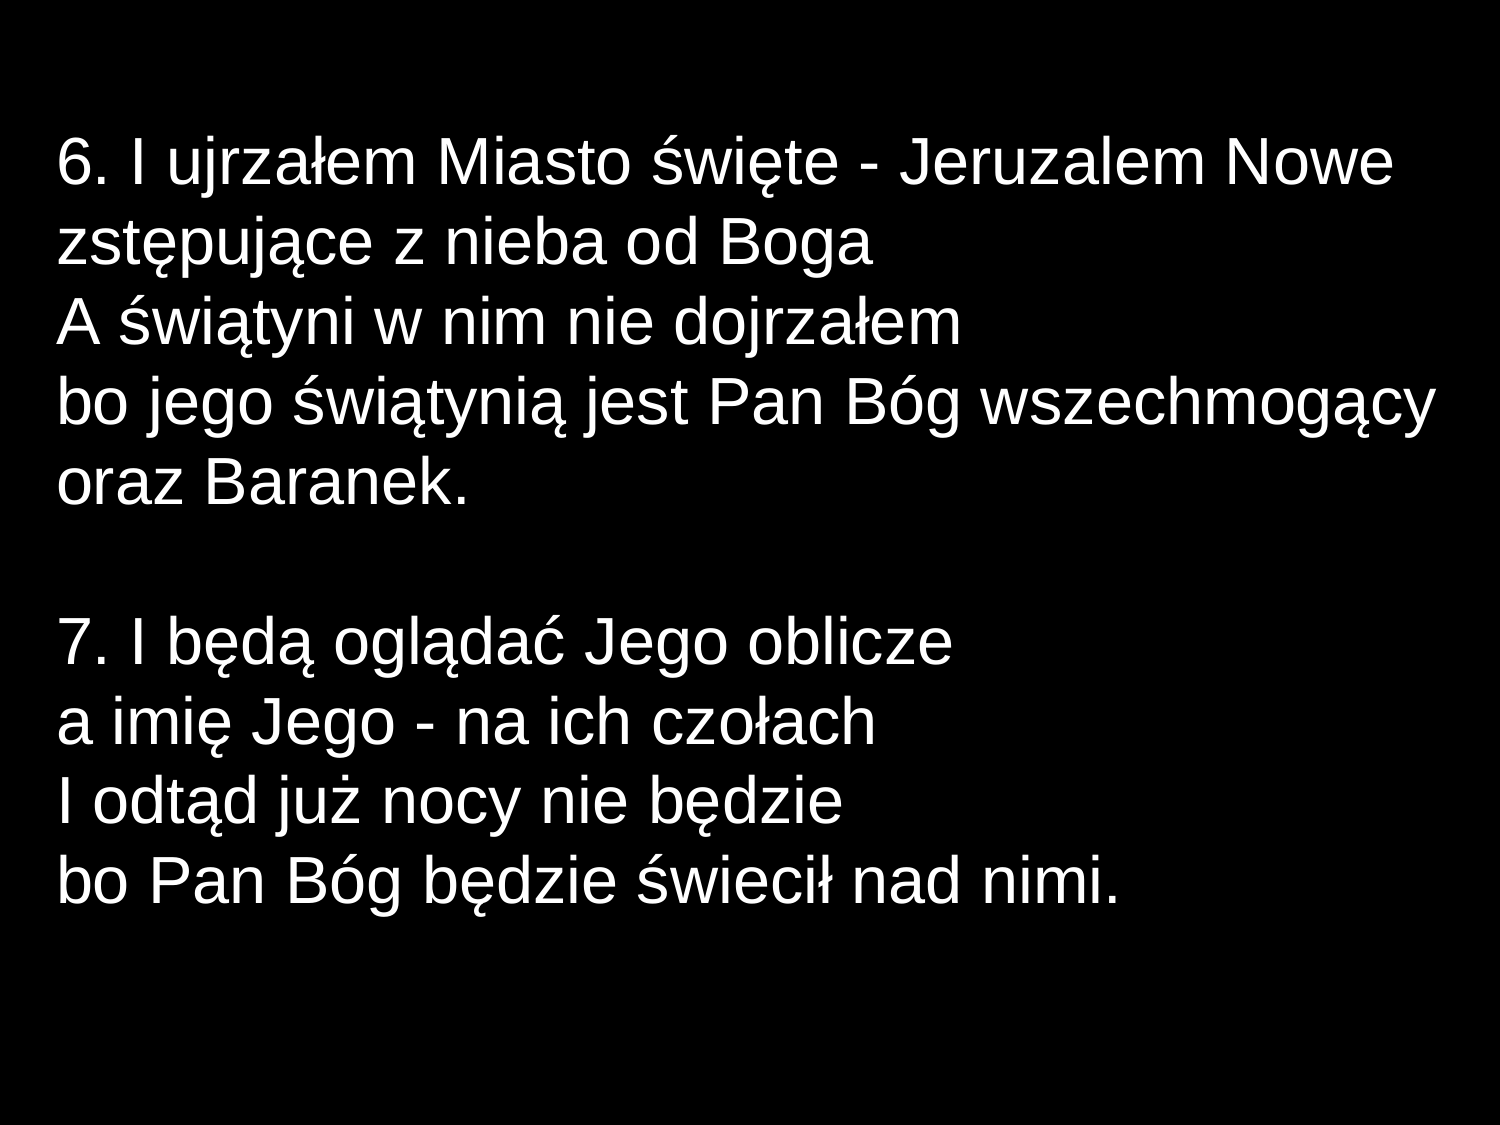

6. I ujrzałem Miasto święte - Jeruzalem Nowe
zstępujące z nieba od Boga
A świątyni w nim nie dojrzałem
bo jego świątynią jest Pan Bóg wszechmogący
oraz Baranek.
7. I będą oglądać Jego oblicze
a imię Jego - na ich czołach
I odtąd już nocy nie będzie
bo Pan Bóg będzie świecił nad nimi.